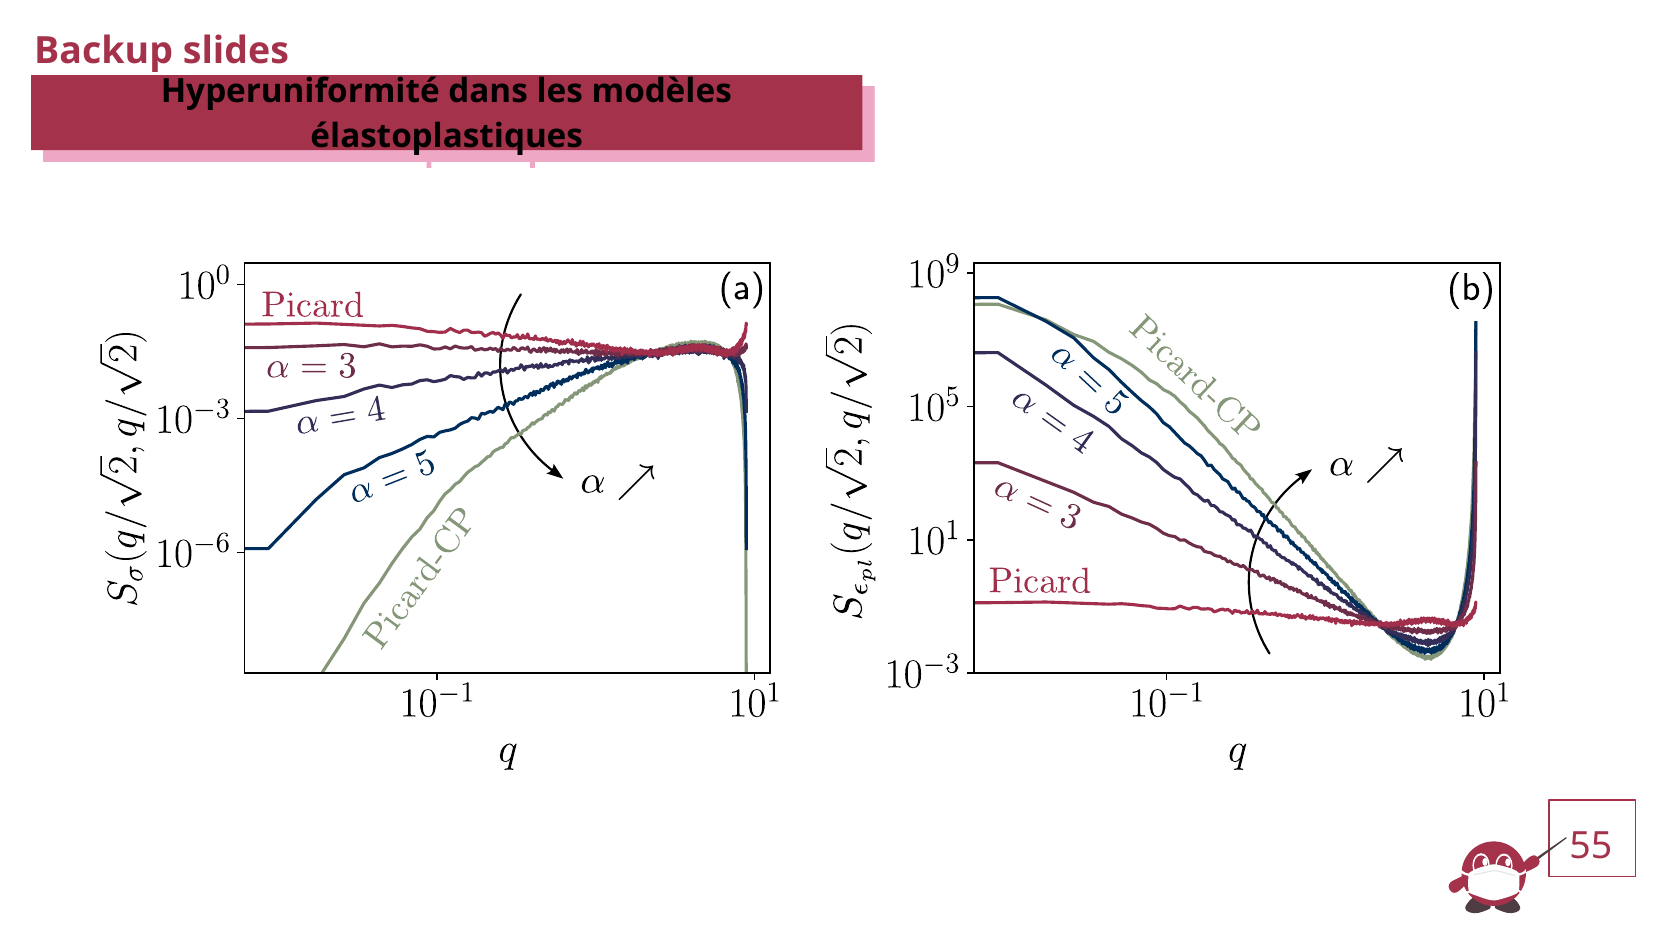

Backup slides
Hyperuniformité dans les modèles élastoplastiques